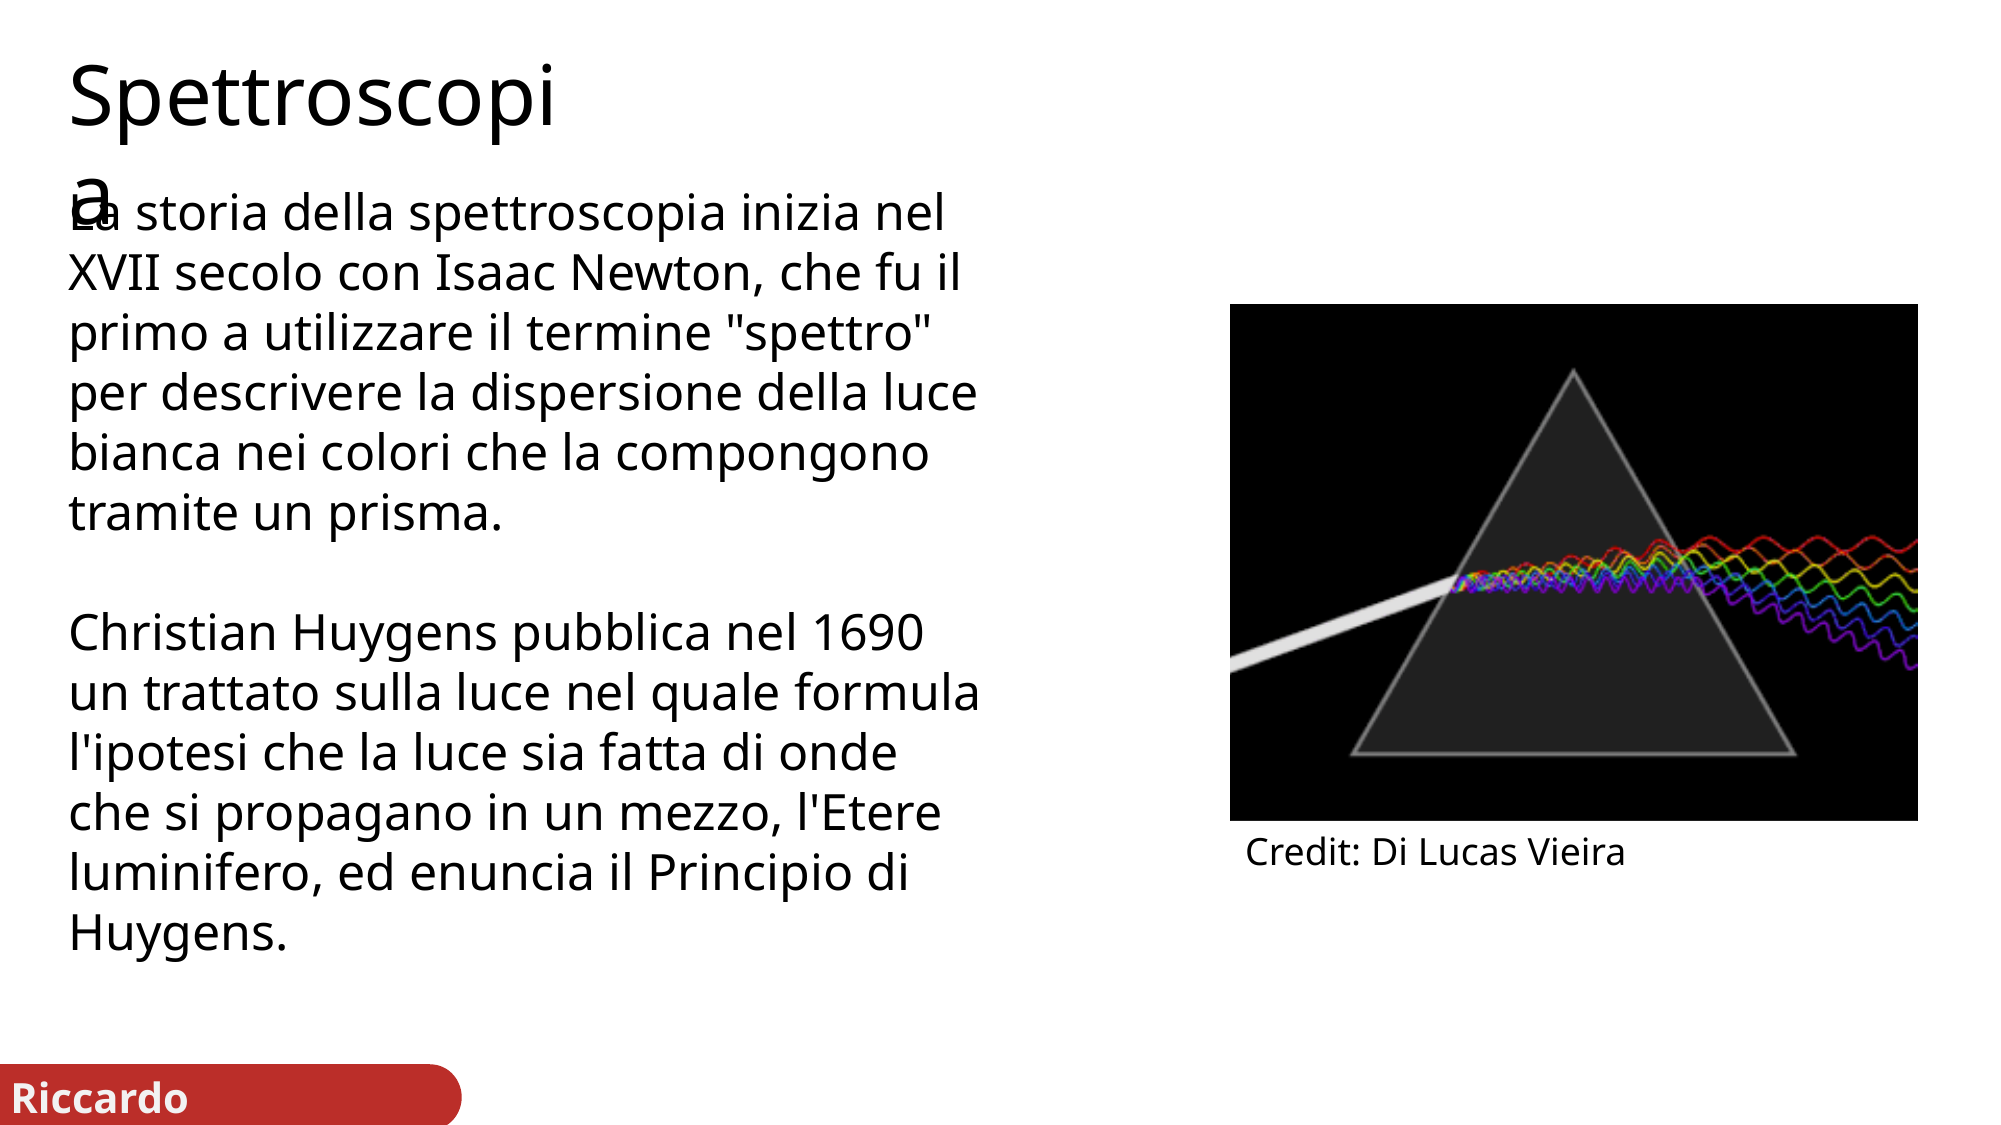

Spettroscopia
La storia della spettroscopia inizia nel XVII secolo con Isaac Newton, che fu il primo a utilizzare il termine "spettro" per descrivere la dispersione della luce bianca nei colori che la compongono tramite un prisma.
Christian Huygens pubblica nel 1690 un trattato sulla luce nel quale formula l'ipotesi che la luce sia fatta di onde che si propagano in un mezzo, l'Etere luminifero, ed enuncia il Principio di Huygens.
Credit: Di Lucas Vieira
Riccardo Peltretti